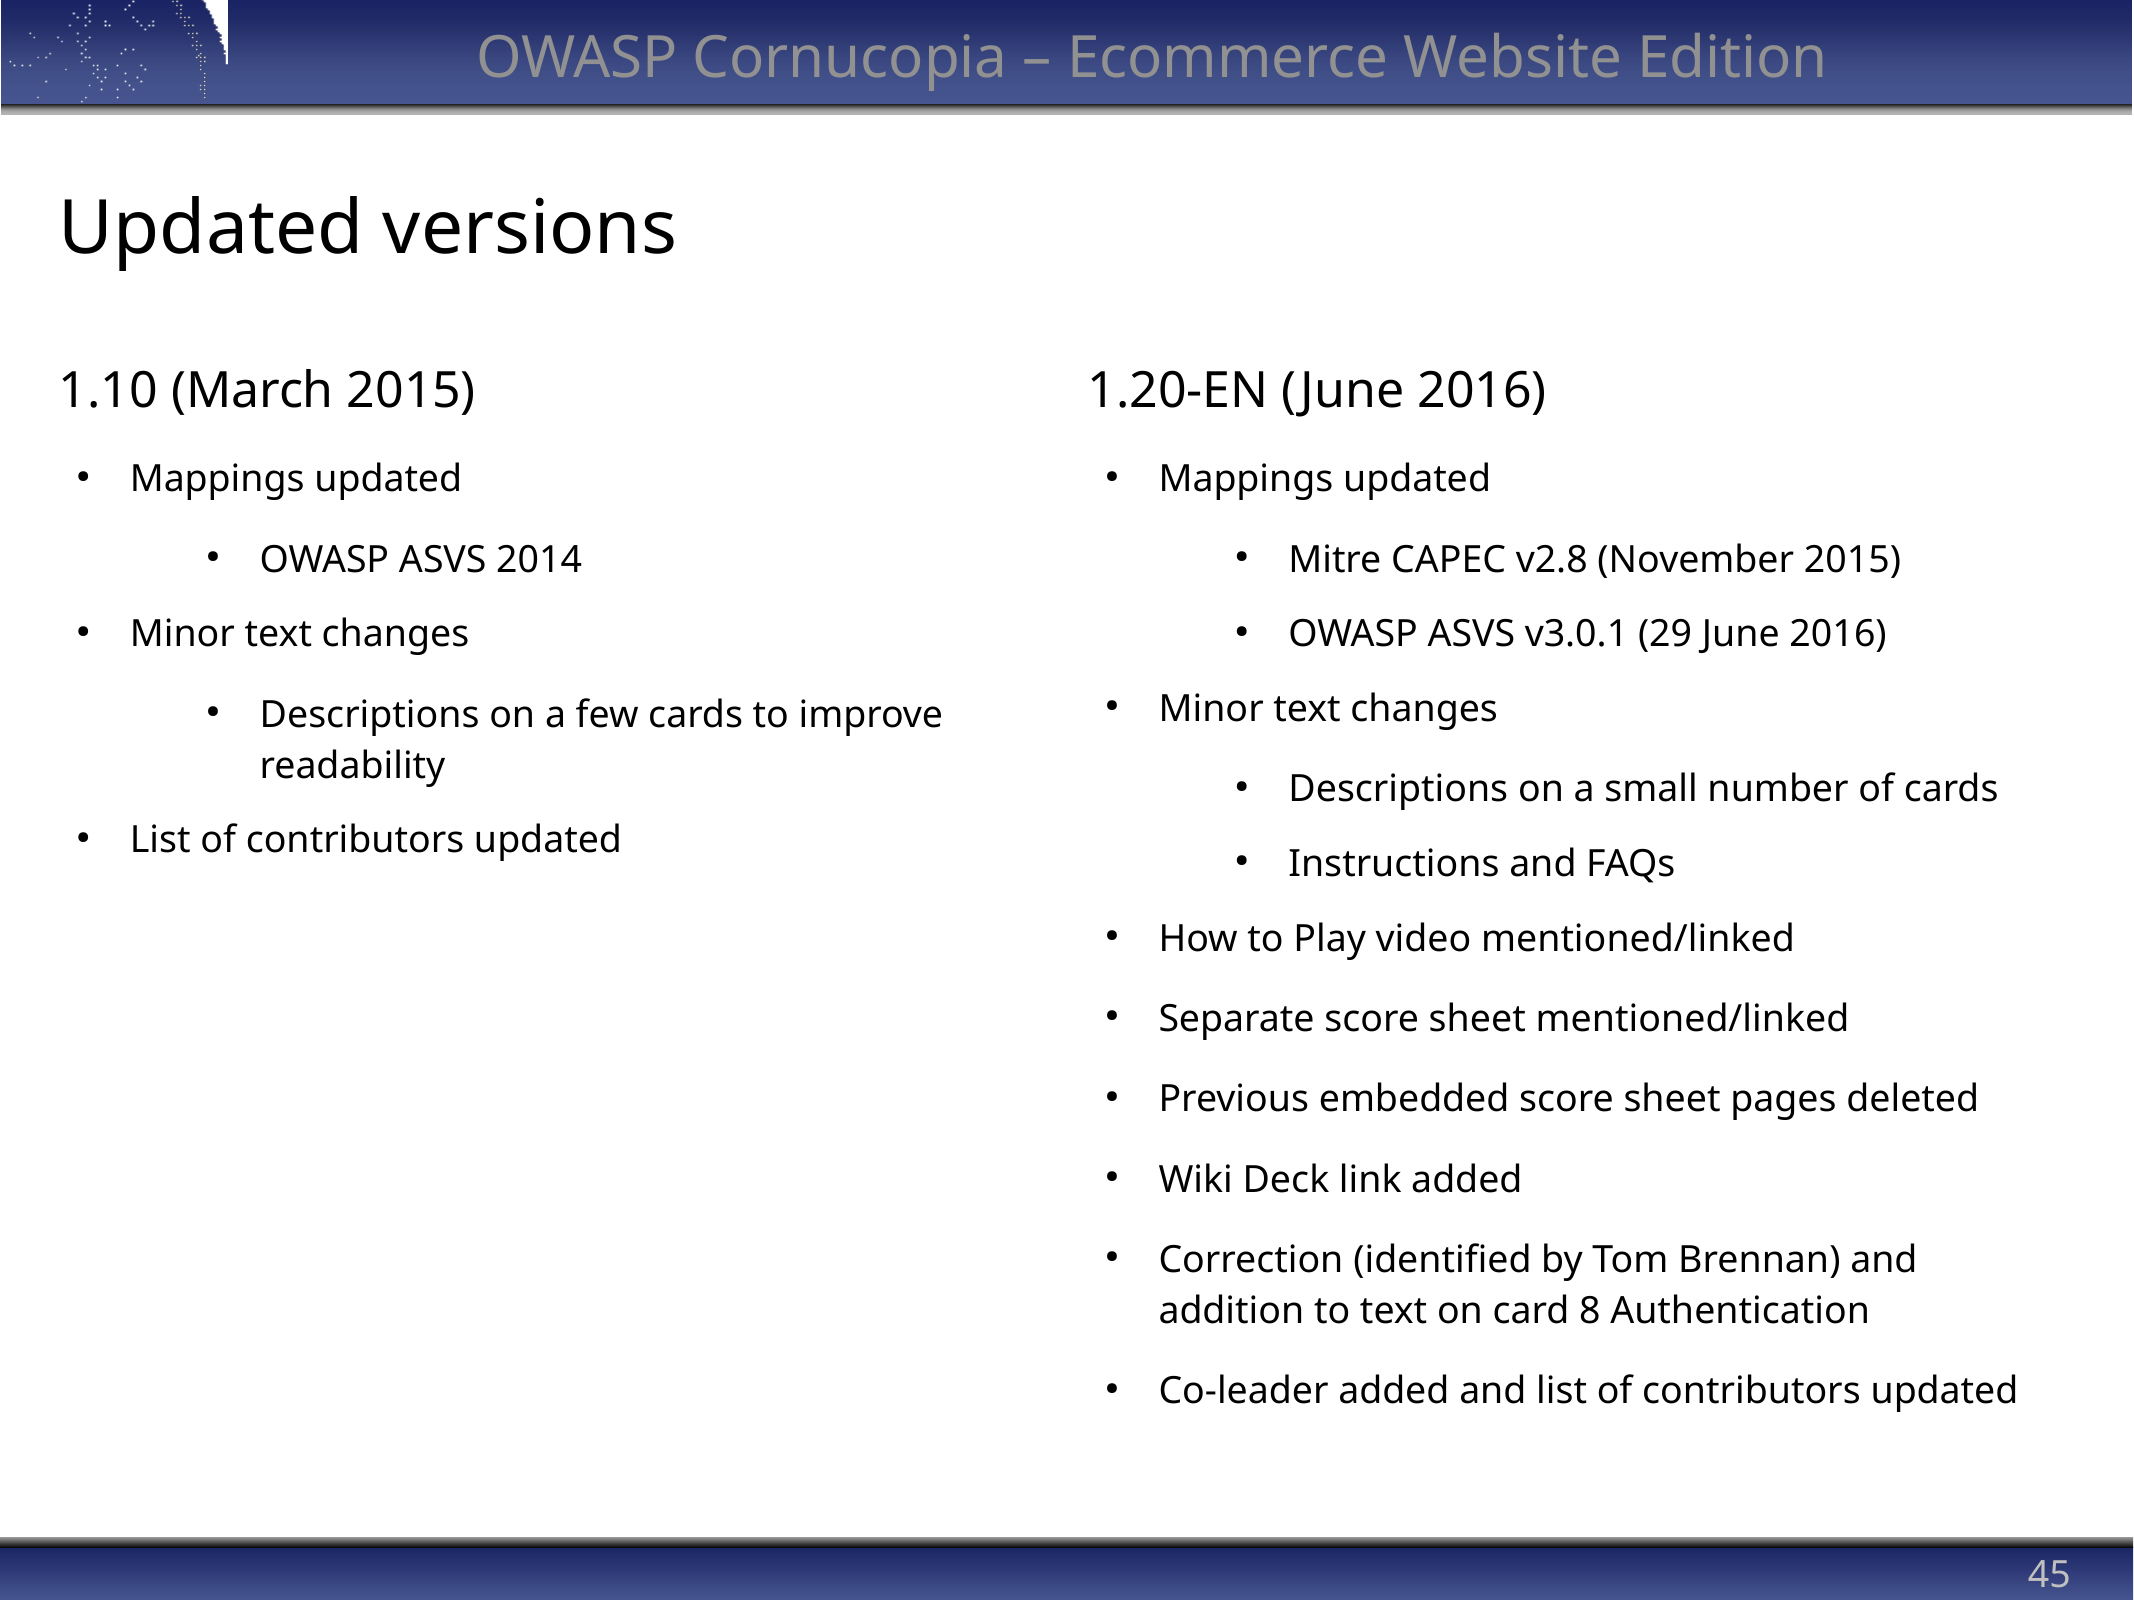

# Updated versions
1.10 (March 2015)
Mappings updated
OWASP ASVS 2014
Minor text changes
Descriptions on a few cards to improve readability
List of contributors updated
1.20-EN (June 2016)
Mappings updated
Mitre CAPEC v2.8 (November 2015)
OWASP ASVS v3.0.1 (29 June 2016)
Minor text changes
Descriptions on a small number of cards
Instructions and FAQs
How to Play video mentioned/linked
Separate score sheet mentioned/linked
Previous embedded score sheet pages deleted
Wiki Deck link added
Correction (identified by Tom Brennan) and addition to text on card 8 Authentication
Co-leader added and list of contributors updated